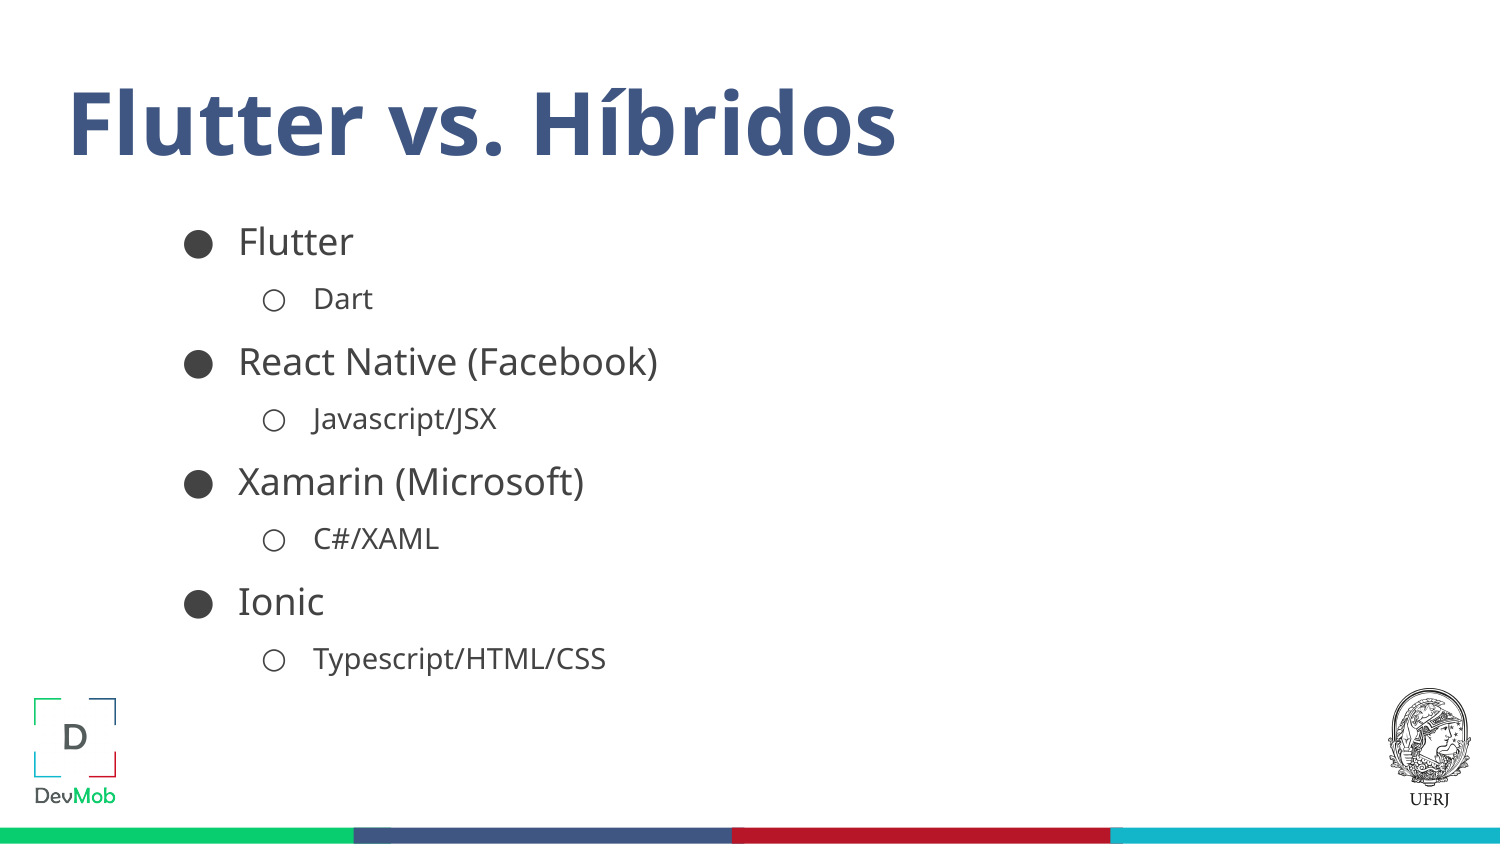

# Flutter vs. Híbridos
Flutter
Dart
React Native (Facebook)
Javascript/JSX
Xamarin (Microsoft)
C#/XAML
Ionic
Typescript/HTML/CSS